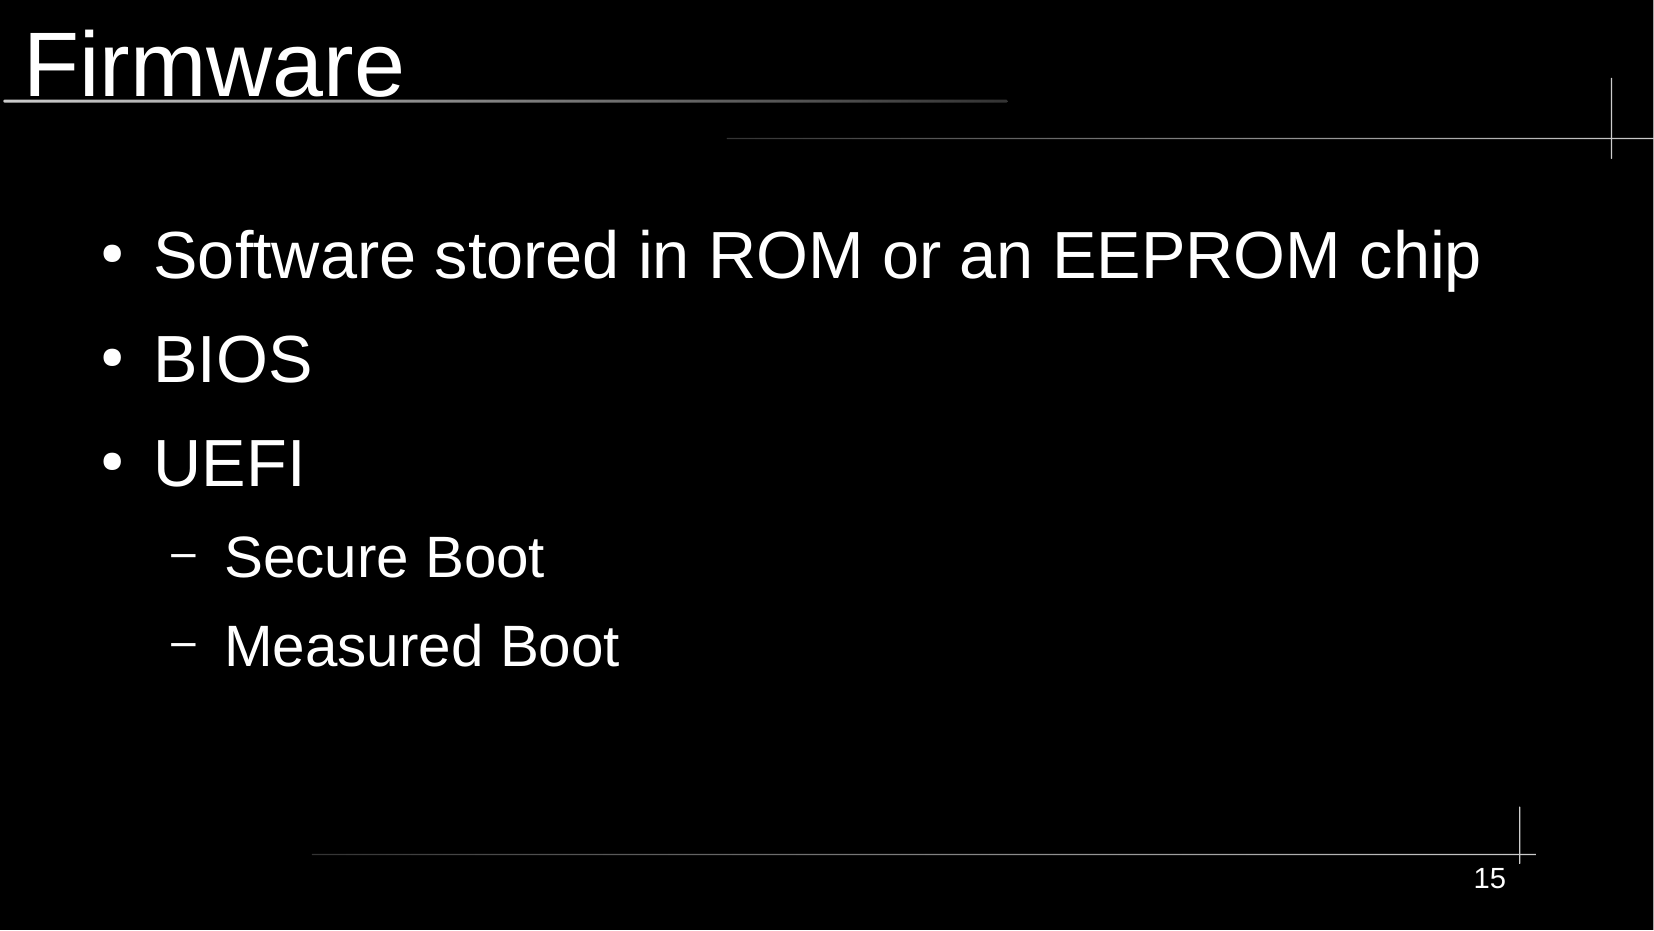

# Firmware
Software stored in ROM or an EEPROM chip
BIOS
UEFI
Secure Boot
Measured Boot
15